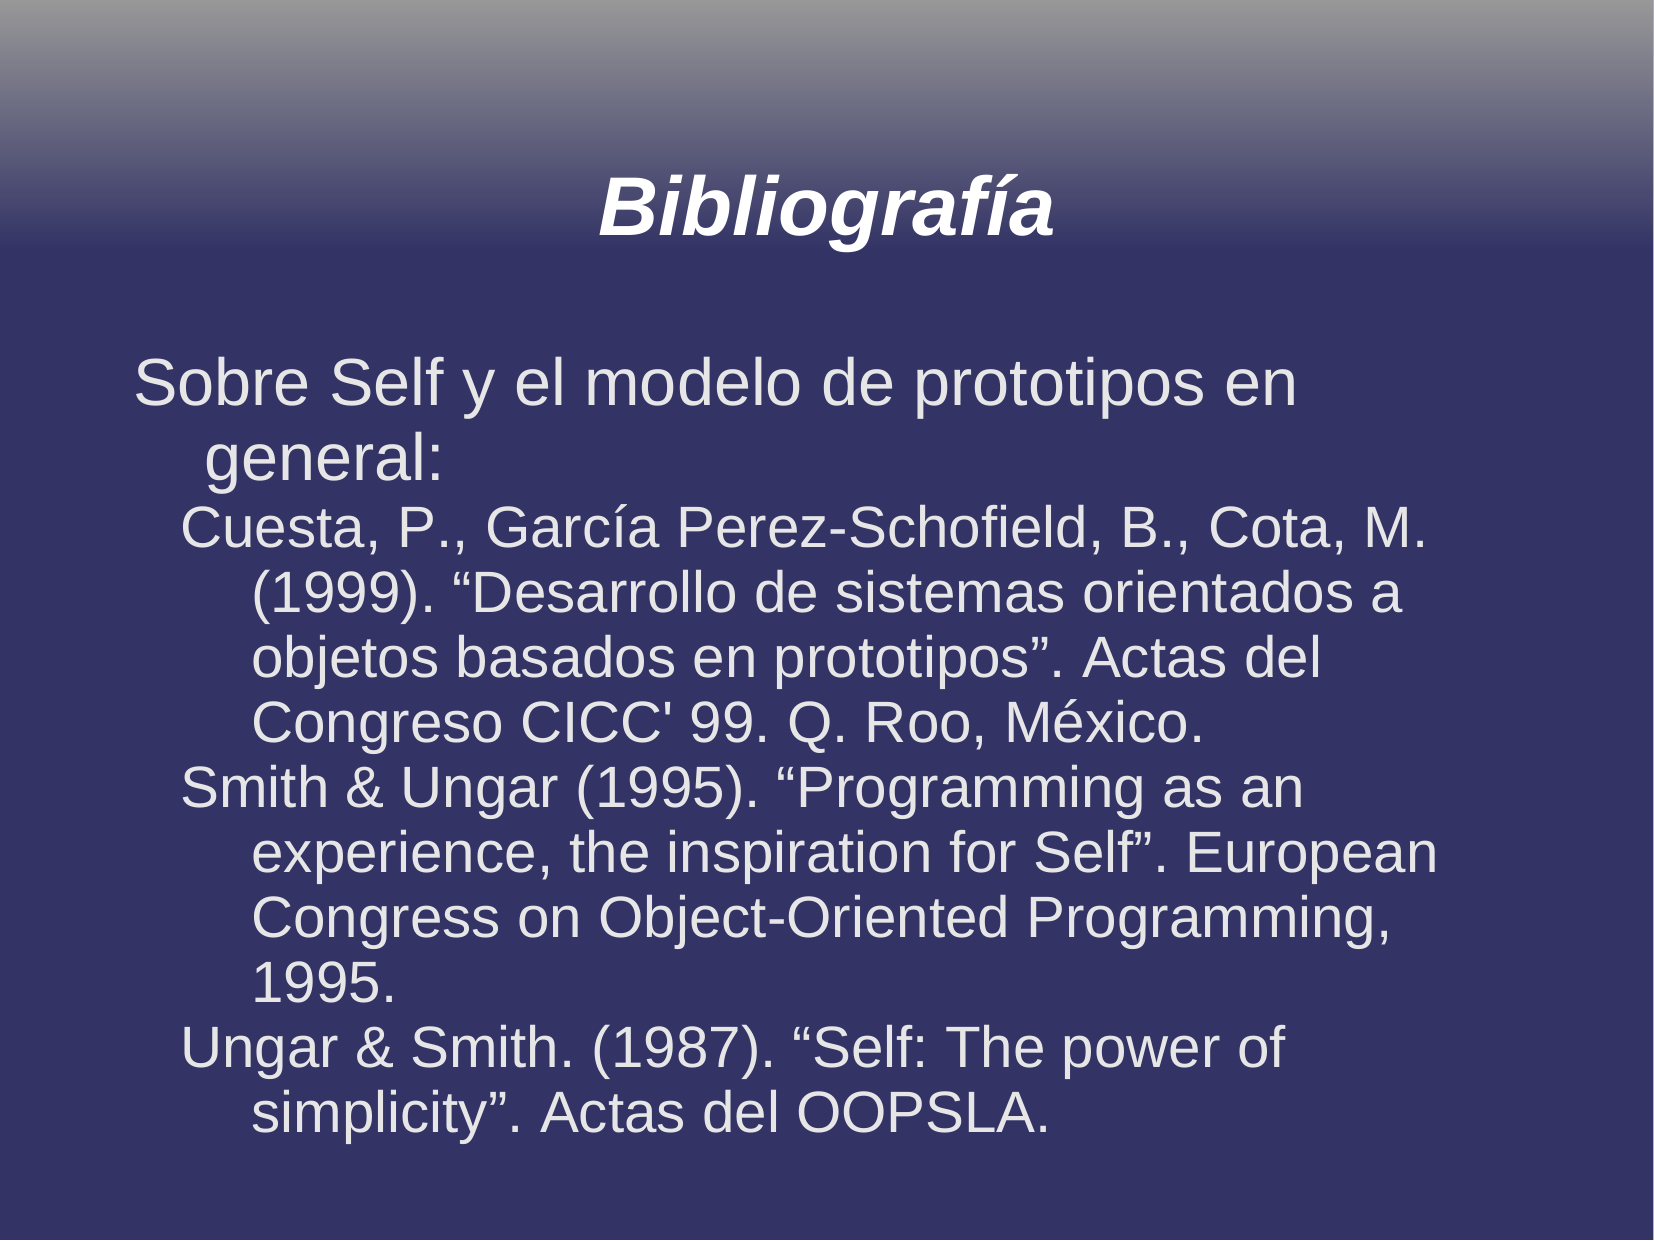

# Bibliografía
Sobre Self y el modelo de prototipos en general:
Cuesta, P., García Perez-Schofield, B., Cota, M. (1999). “Desarrollo de sistemas orientados a objetos basados en prototipos”. Actas del Congreso CICC' 99. Q. Roo, México.
Smith & Ungar (1995). “Programming as an experience, the inspiration for Self”. European Congress on Object-Oriented Programming, 1995.
Ungar & Smith. (1987). “Self: The power of simplicity”. Actas del OOPSLA.